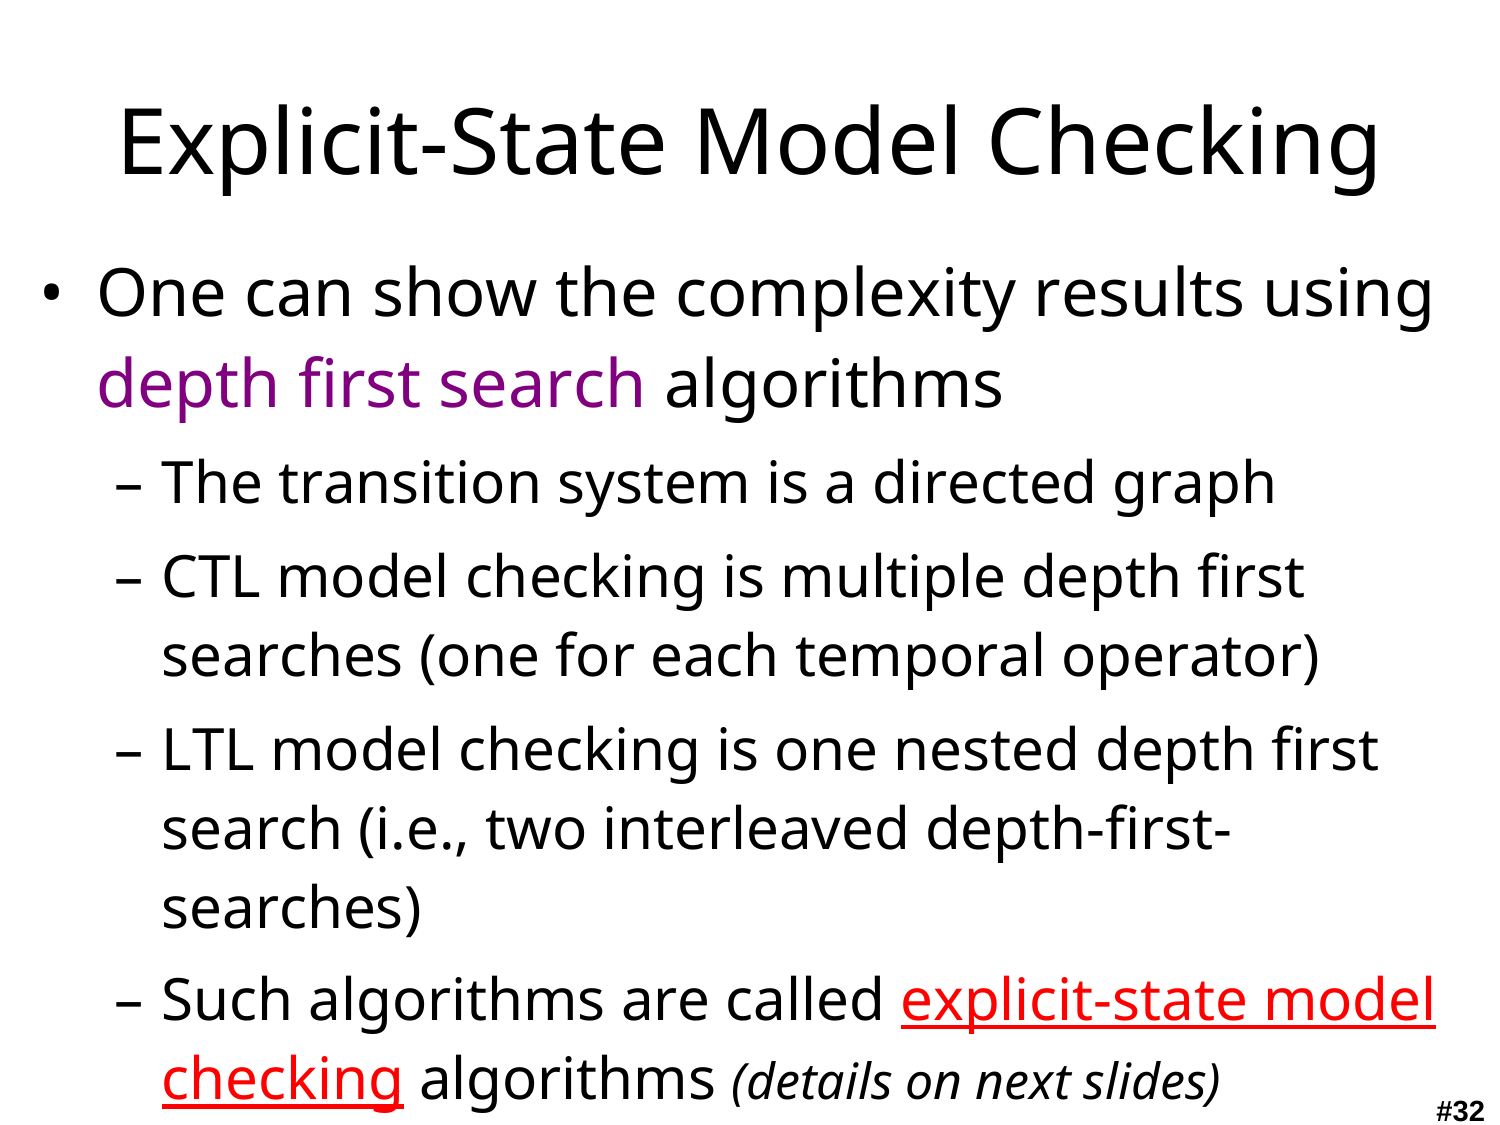

# Explicit-State Model Checking
One can show the complexity results using depth first search algorithms
The transition system is a directed graph
CTL model checking is multiple depth first searches (one for each temporal operator)
LTL model checking is one nested depth first search (i.e., two interleaved depth-first-searches)
Such algorithms are called explicit-state model checking algorithms (details on next slides)
32